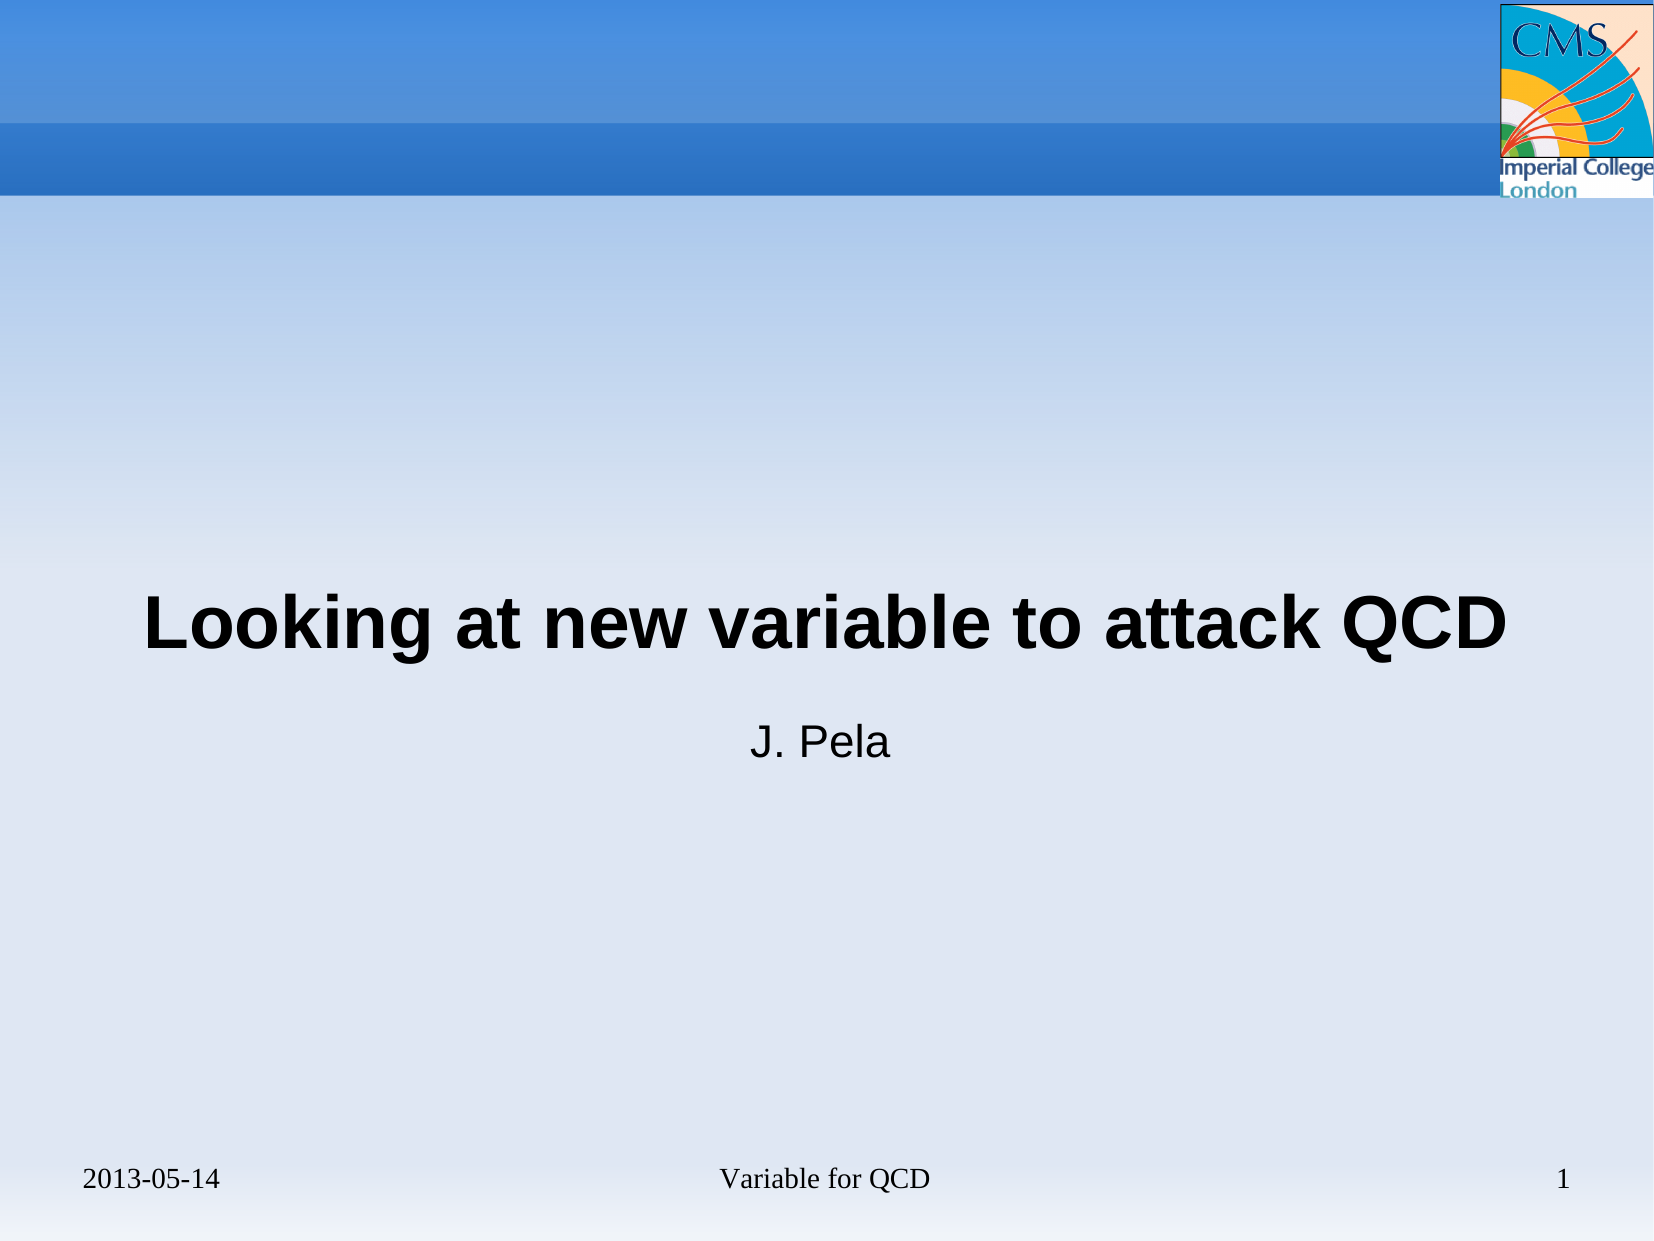

# Looking at new variable to attack QCD
J. Pela
2013-05-14
Variable for QCD
1